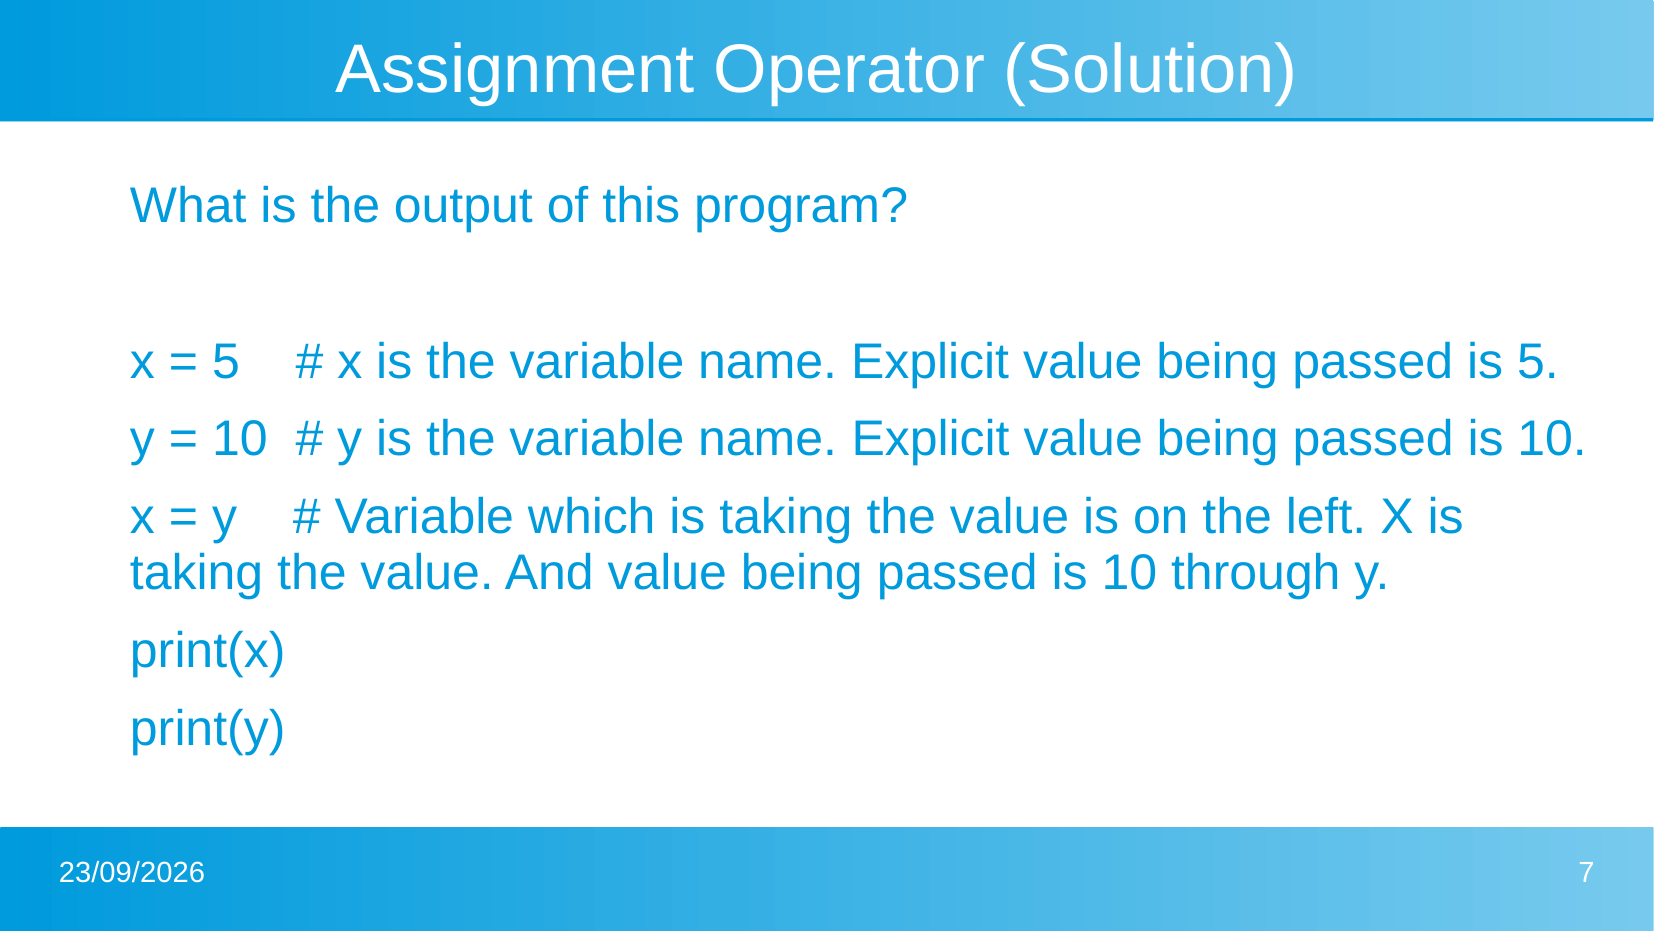

# Assignment Operator (Solution)
What is the output of this program?
x = 5 # x is the variable name. Explicit value being passed is 5.
y = 10 # y is the variable name. Explicit value being passed is 10.
x = y # Variable which is taking the value is on the left. X is taking the value. And value being passed is 10 through y.
print(x)
print(y)
7